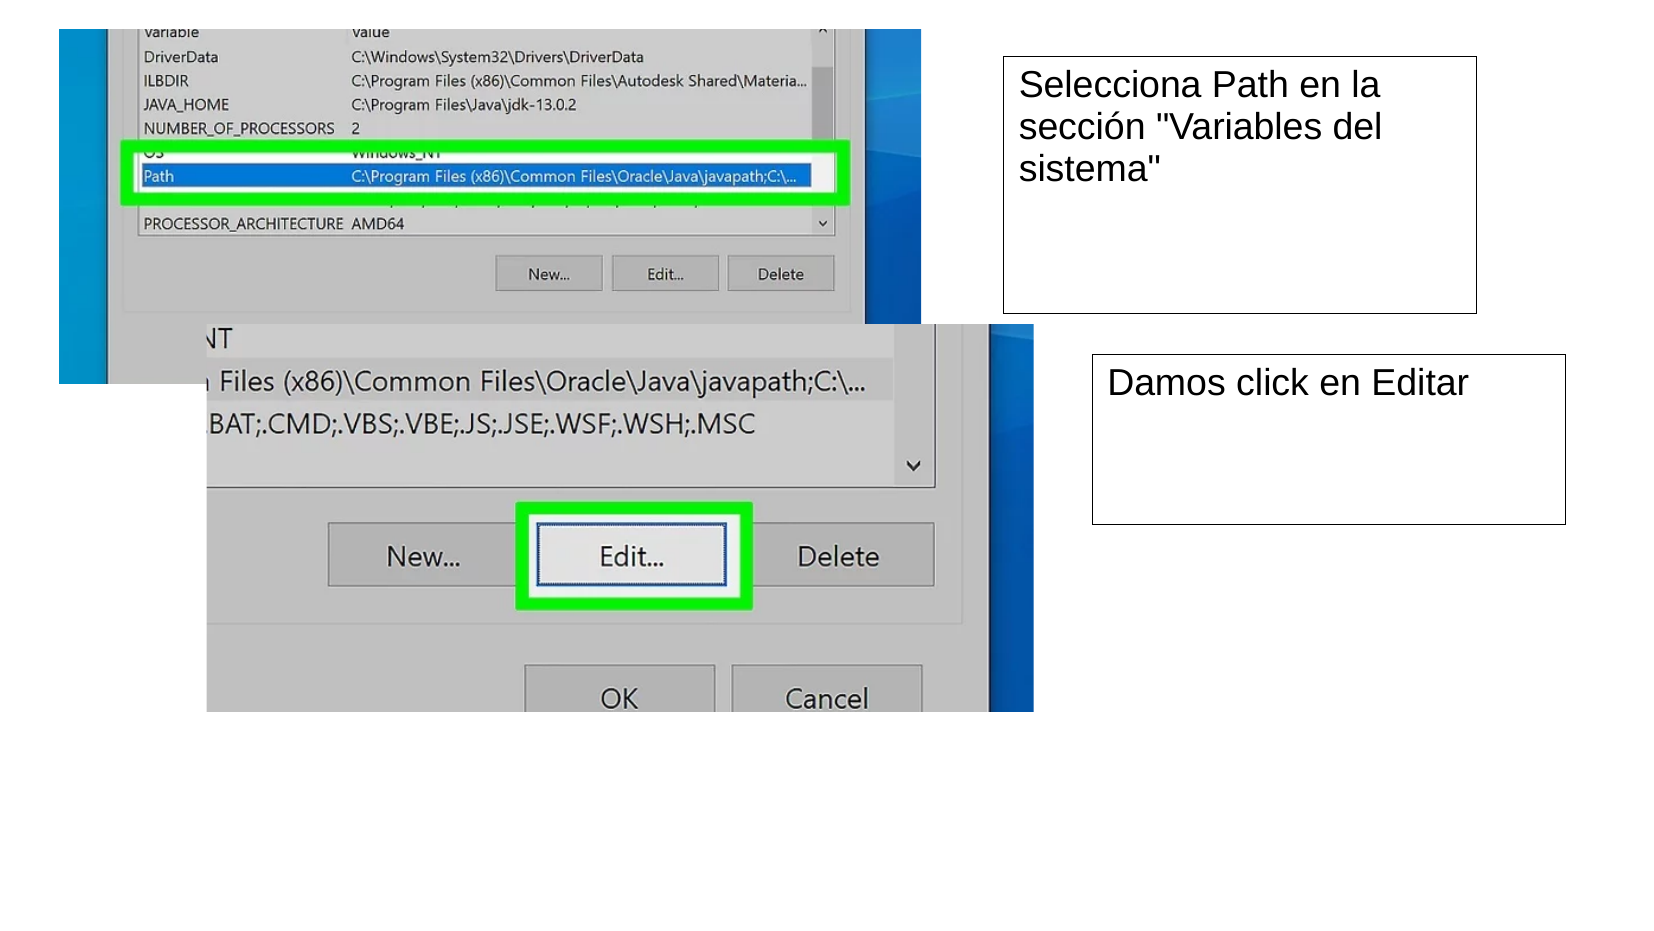

Selecciona Path en la sección "Variables del sistema"
Damos click en Editar